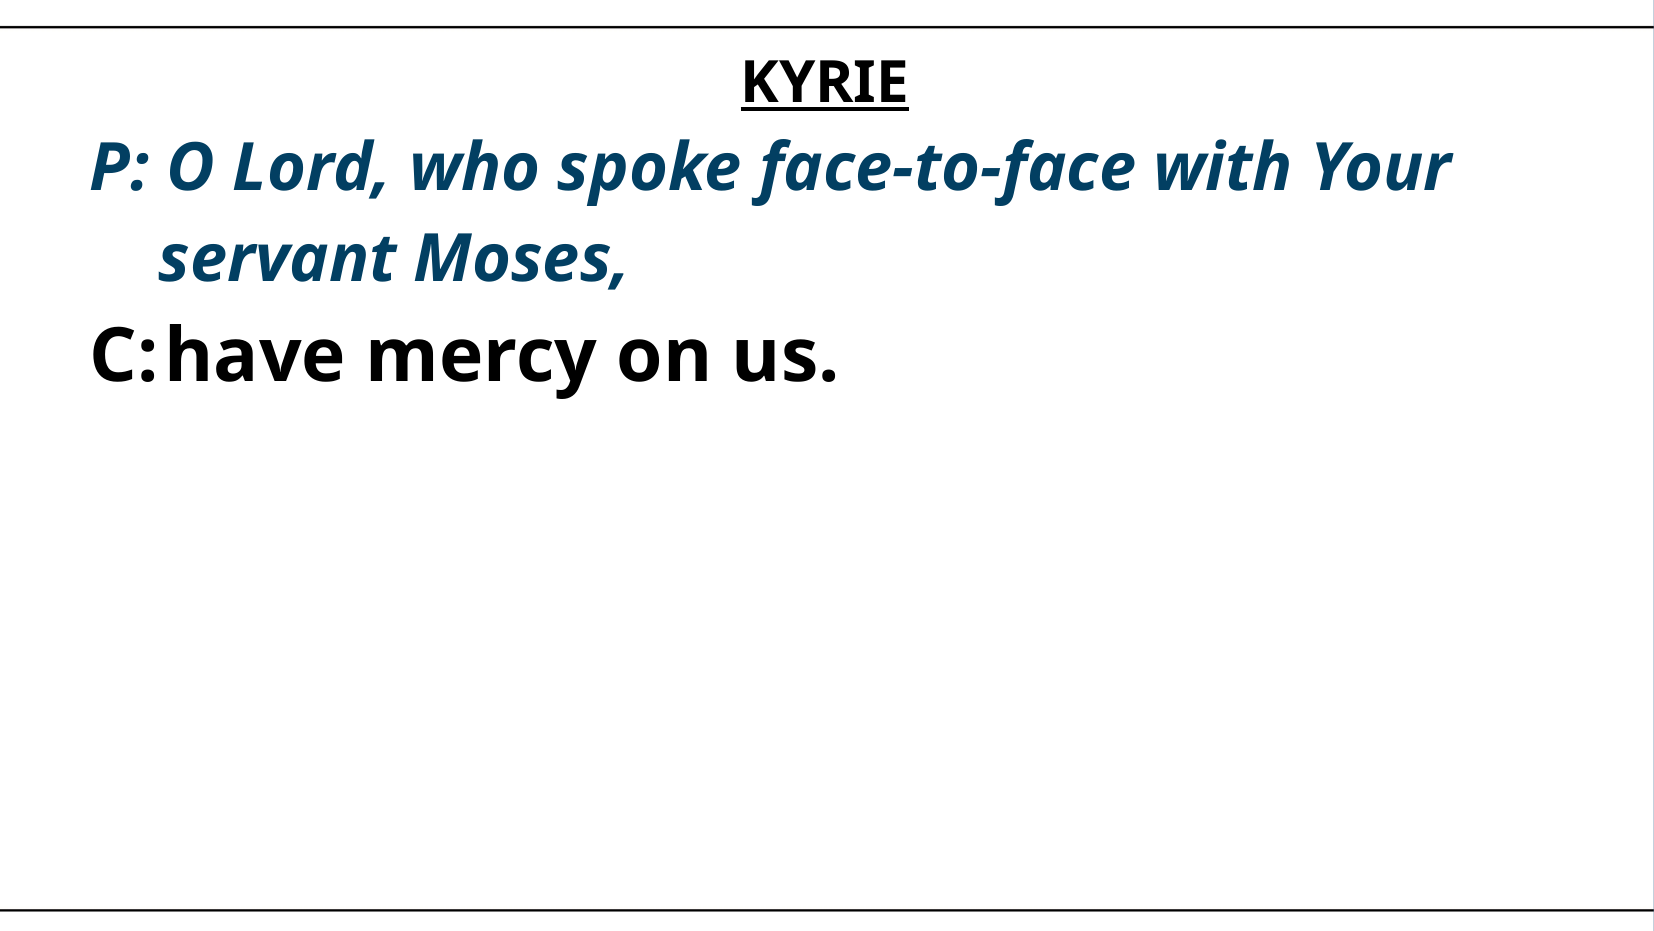

KYRIE
P: O Lord, who spoke face-to-face with Your
 servant Moses,
C:	have mercy on us.